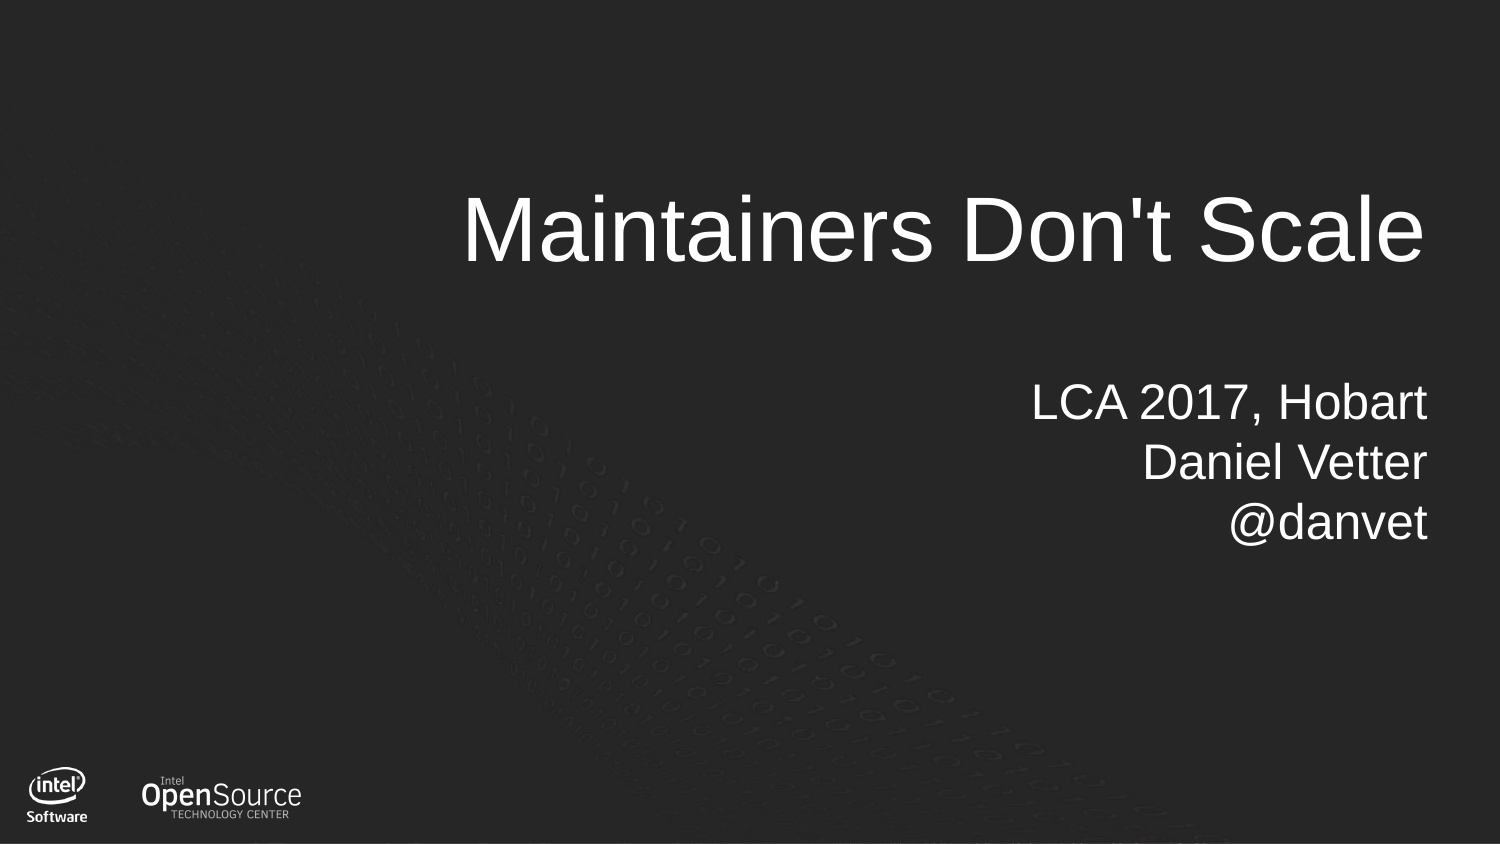

# Maintainers Don't Scale
LCA 2017, Hobart
Daniel Vetter
@danvet